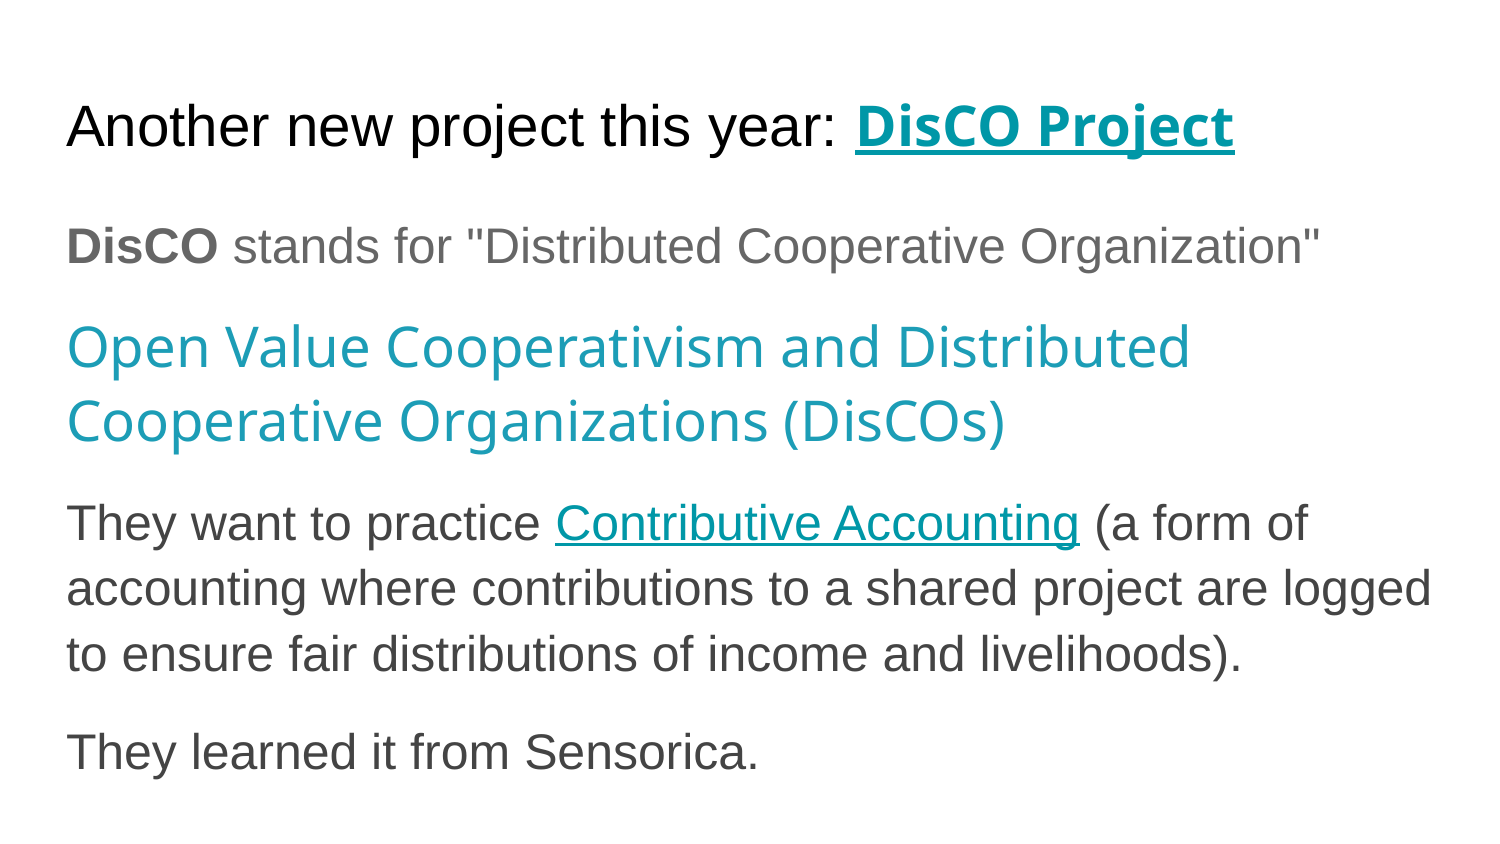

# Another new project this year: DisCO Project
DisCO stands for "Distributed Cooperative Organization"
Open Value Cooperativism and Distributed Cooperative Organizations (DisCOs)
They want to practice Contributive Accounting (a form of accounting where contributions to a shared project are logged to ensure fair distributions of income and livelihoods).
They learned it from Sensorica.